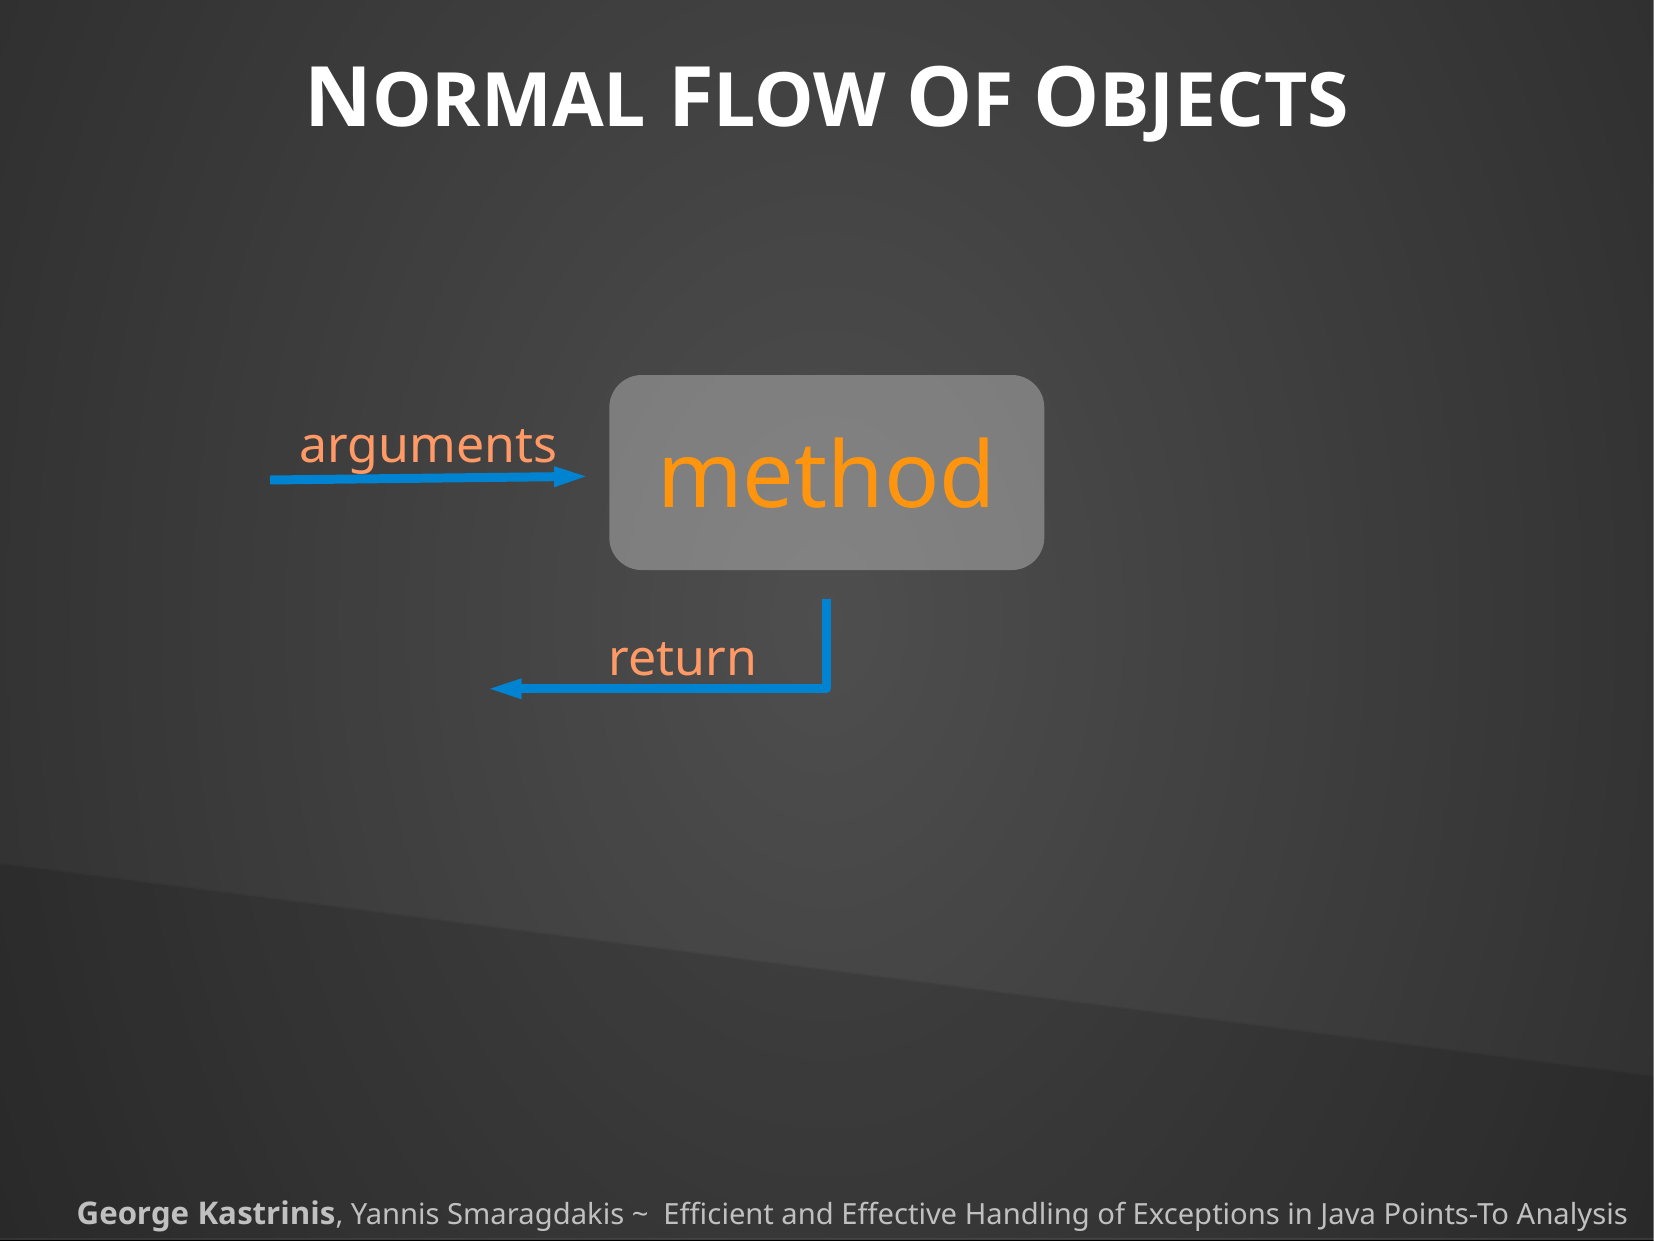

NORMAL FLOW OF OBJECTS
method
arguments
return